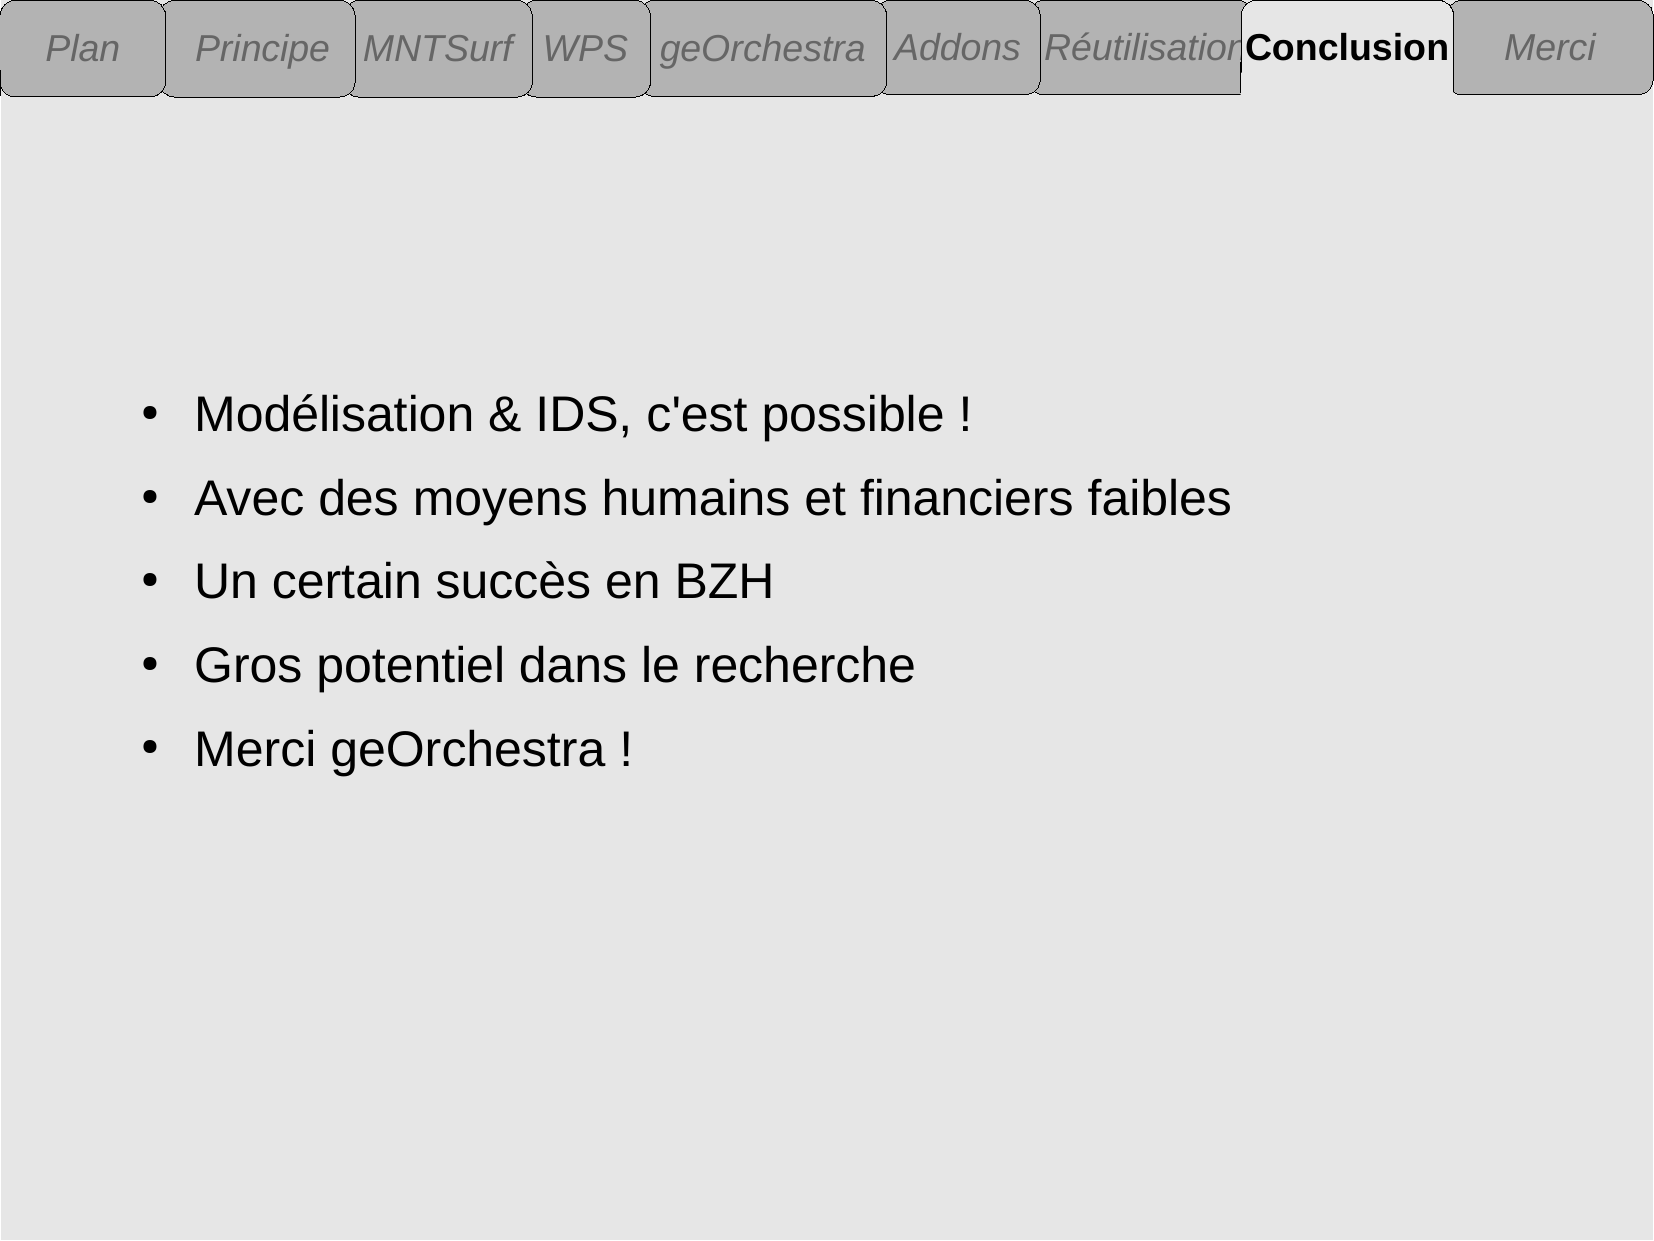

Plan
 Principe
WPS
geOrchestra
MNTSurf
Addons
 Réutilisation
Conclusion
Merci
Modélisation & IDS, c'est possible !
Avec des moyens humains et financiers faibles
Un certain succès en BZH
Gros potentiel dans le recherche
Merci geOrchestra !